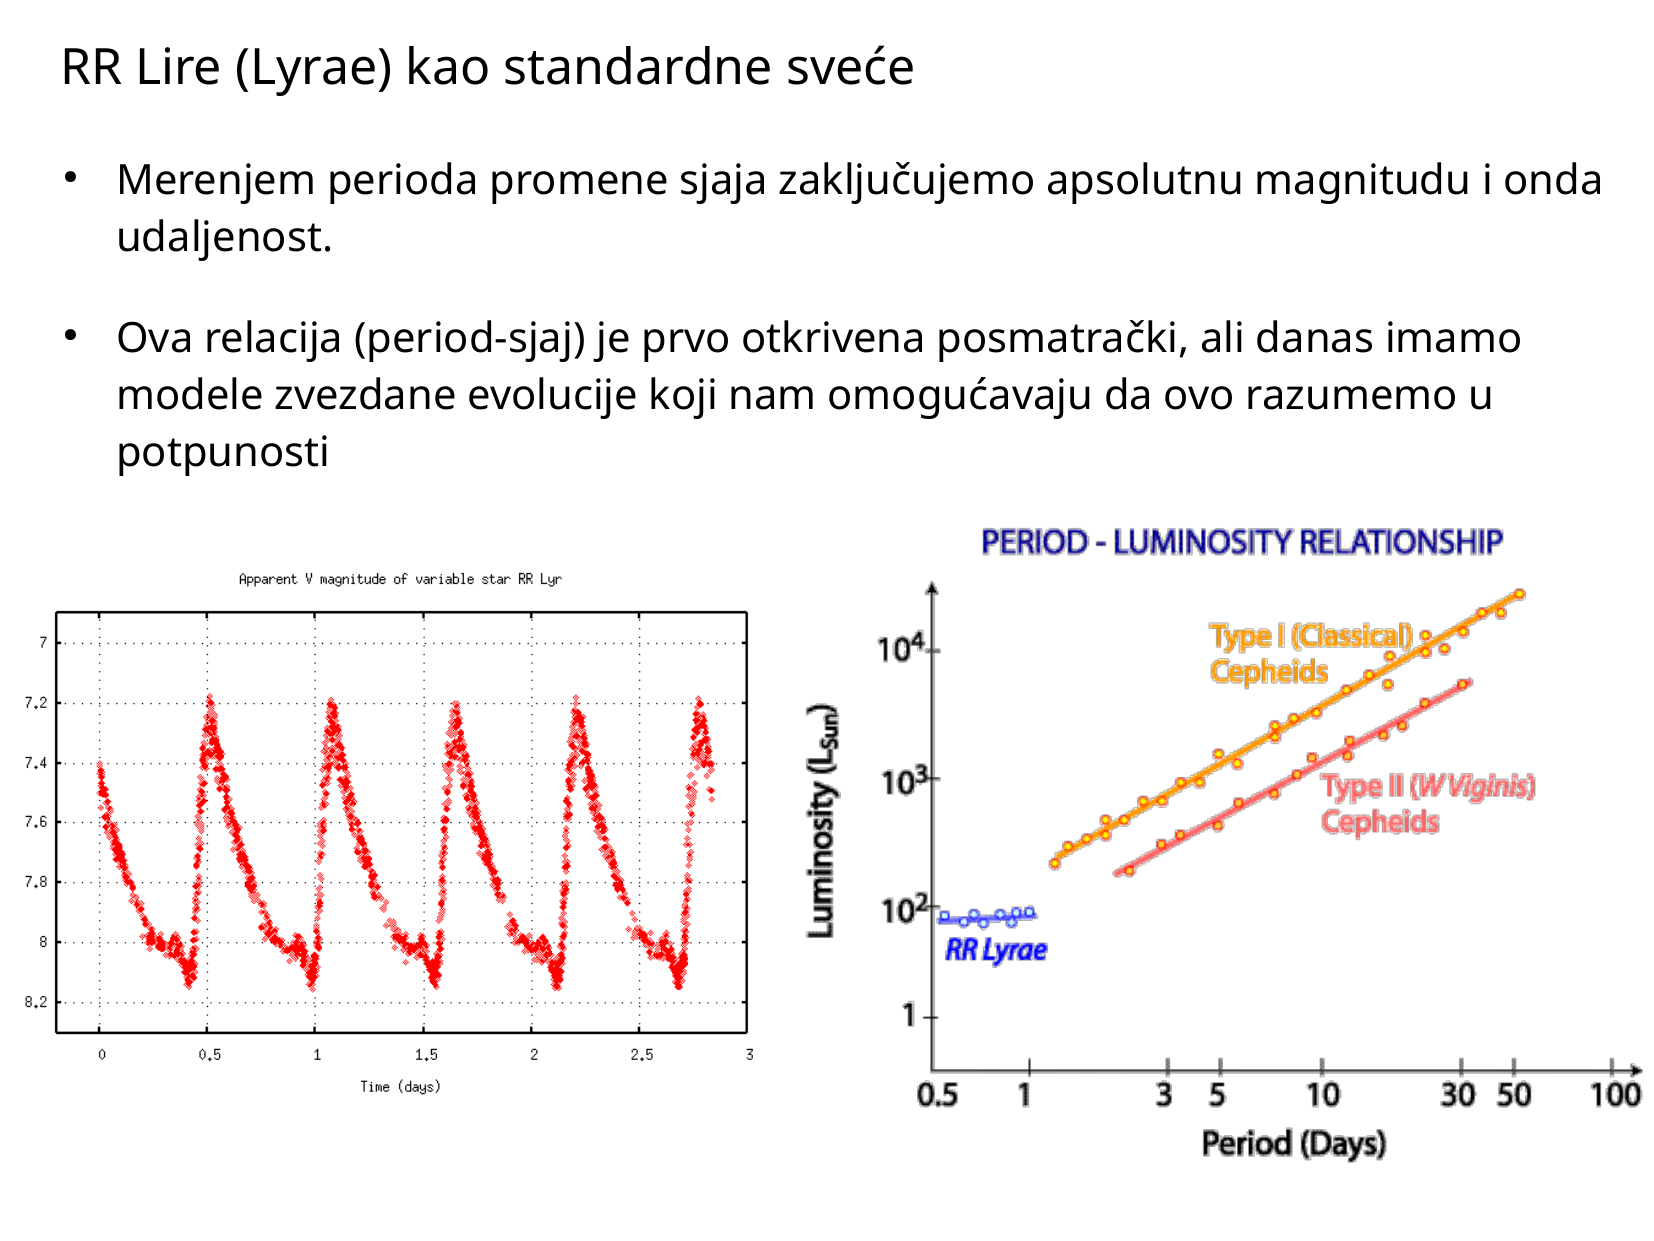

# RR Lire (Lyrae) kao standardne sveće
Merenjem perioda promene sjaja zaključujemo apsolutnu magnitudu i onda udaljenost.
Ova relacija (period-sjaj) je prvo otkrivena posmatrački, ali danas imamo modele zvezdane evolucije koji nam omogućavaju da ovo razumemo u potpunosti